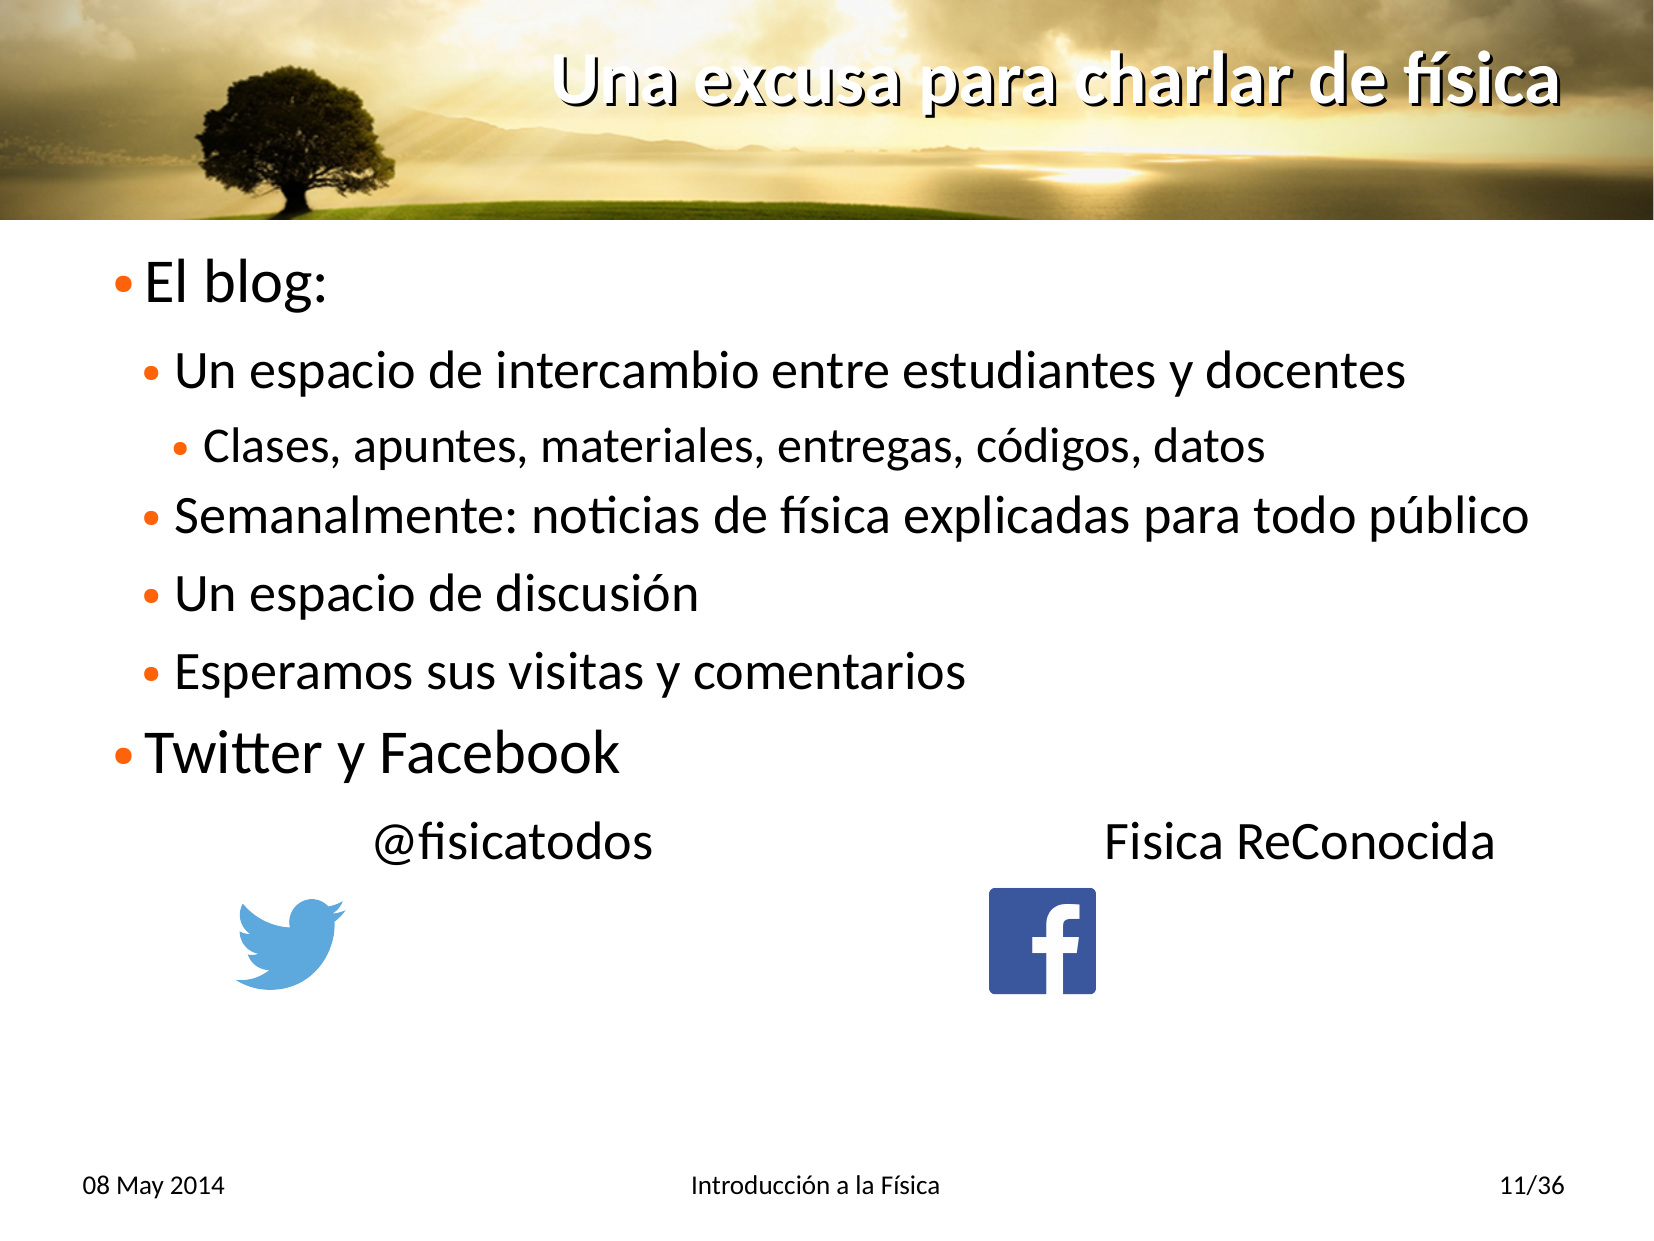

# Una excusa para charlar de física
El blog:
Un espacio de intercambio entre estudiantes y docentes
Clases, apuntes, materiales, entregas, códigos, datos
Semanalmente: noticias de física explicadas para todo público
Un espacio de discusión
Esperamos sus visitas y comentarios
Twitter y Facebook
 @fisicatodos Fisica ReConocida
08 May 2014
Introducción a la Física
11